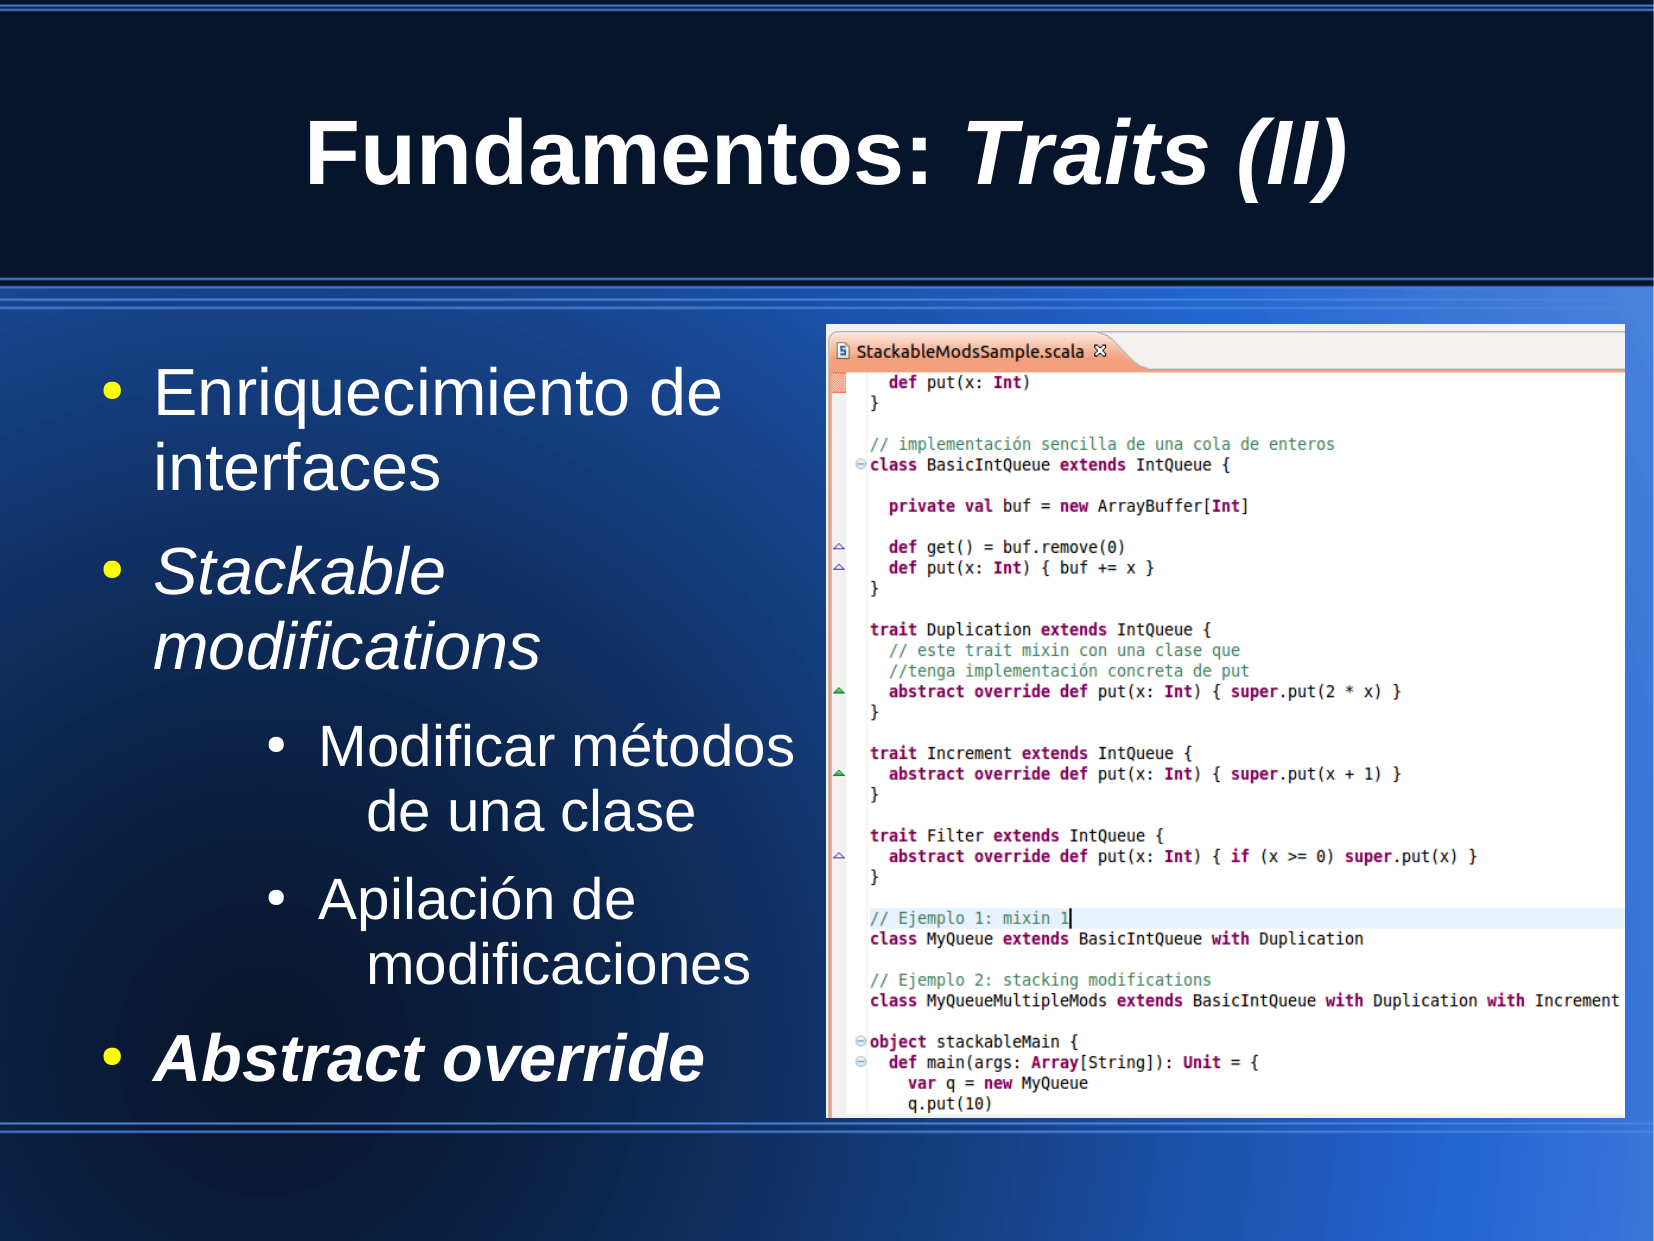

# Fundamentos: Traits (II)
Enriquecimiento de interfaces
Stackable modifications
Modificar métodos de una clase
Apilación de modificaciones
Abstract override